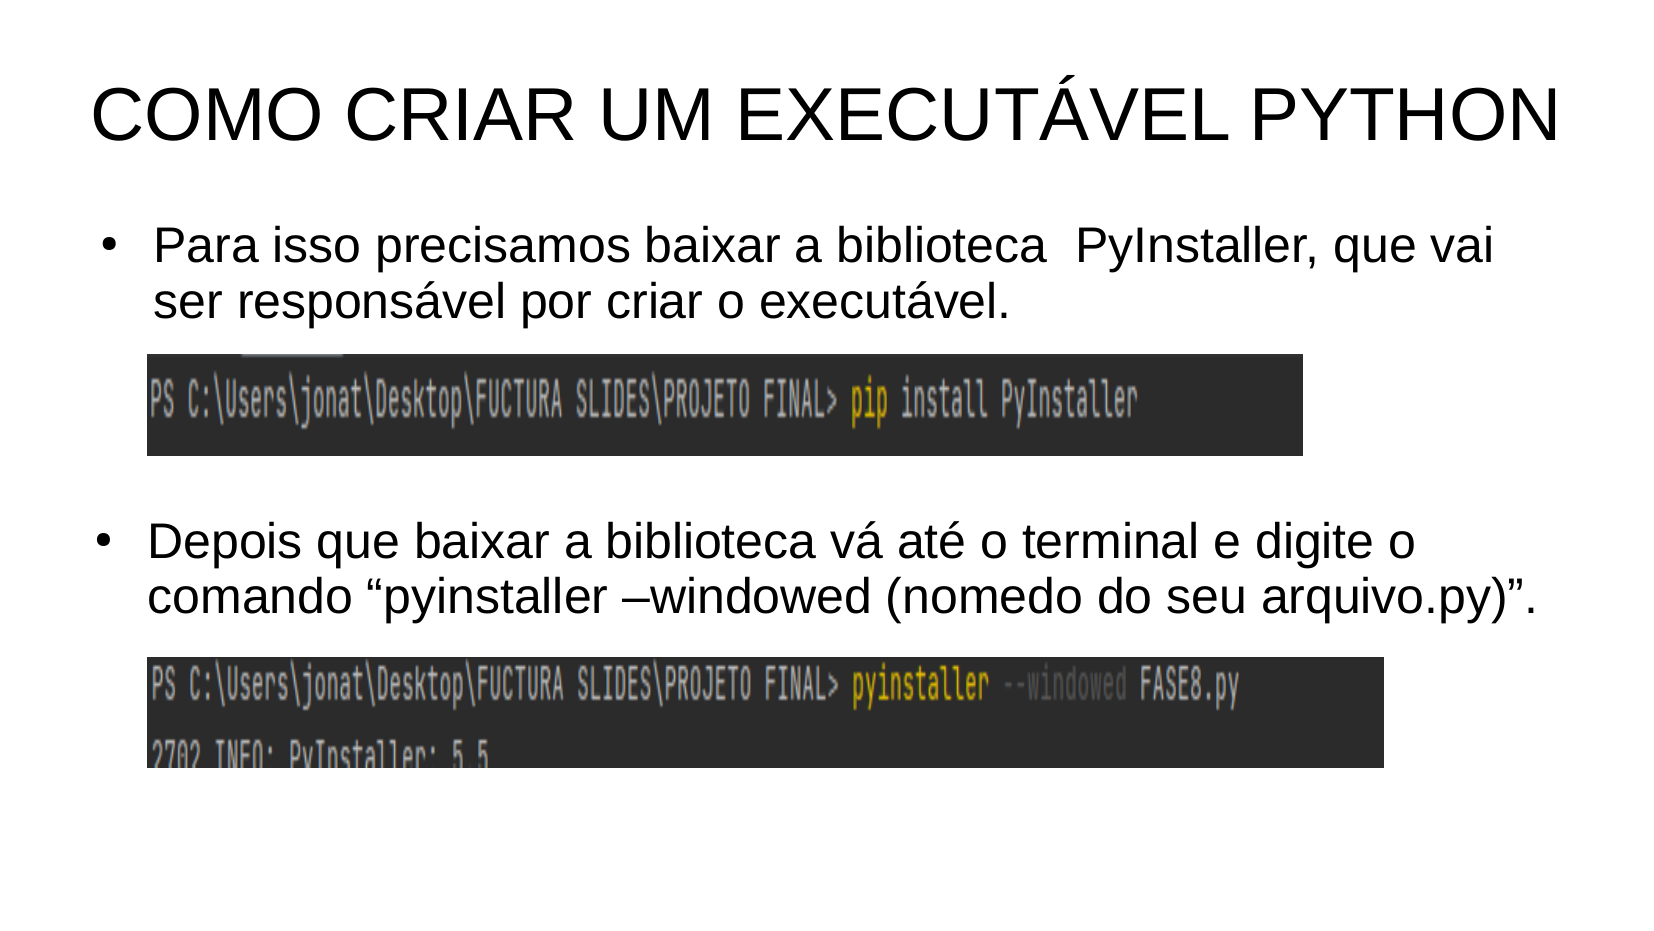

# COMO CRIAR UM EXECUTÁVEL PYTHON
Para isso precisamos baixar a biblioteca PyInstaller, que vai ser responsável por criar o executável.
Depois que baixar a biblioteca vá até o terminal e digite o comando “pyinstaller –windowed (nomedo do seu arquivo.py)”.